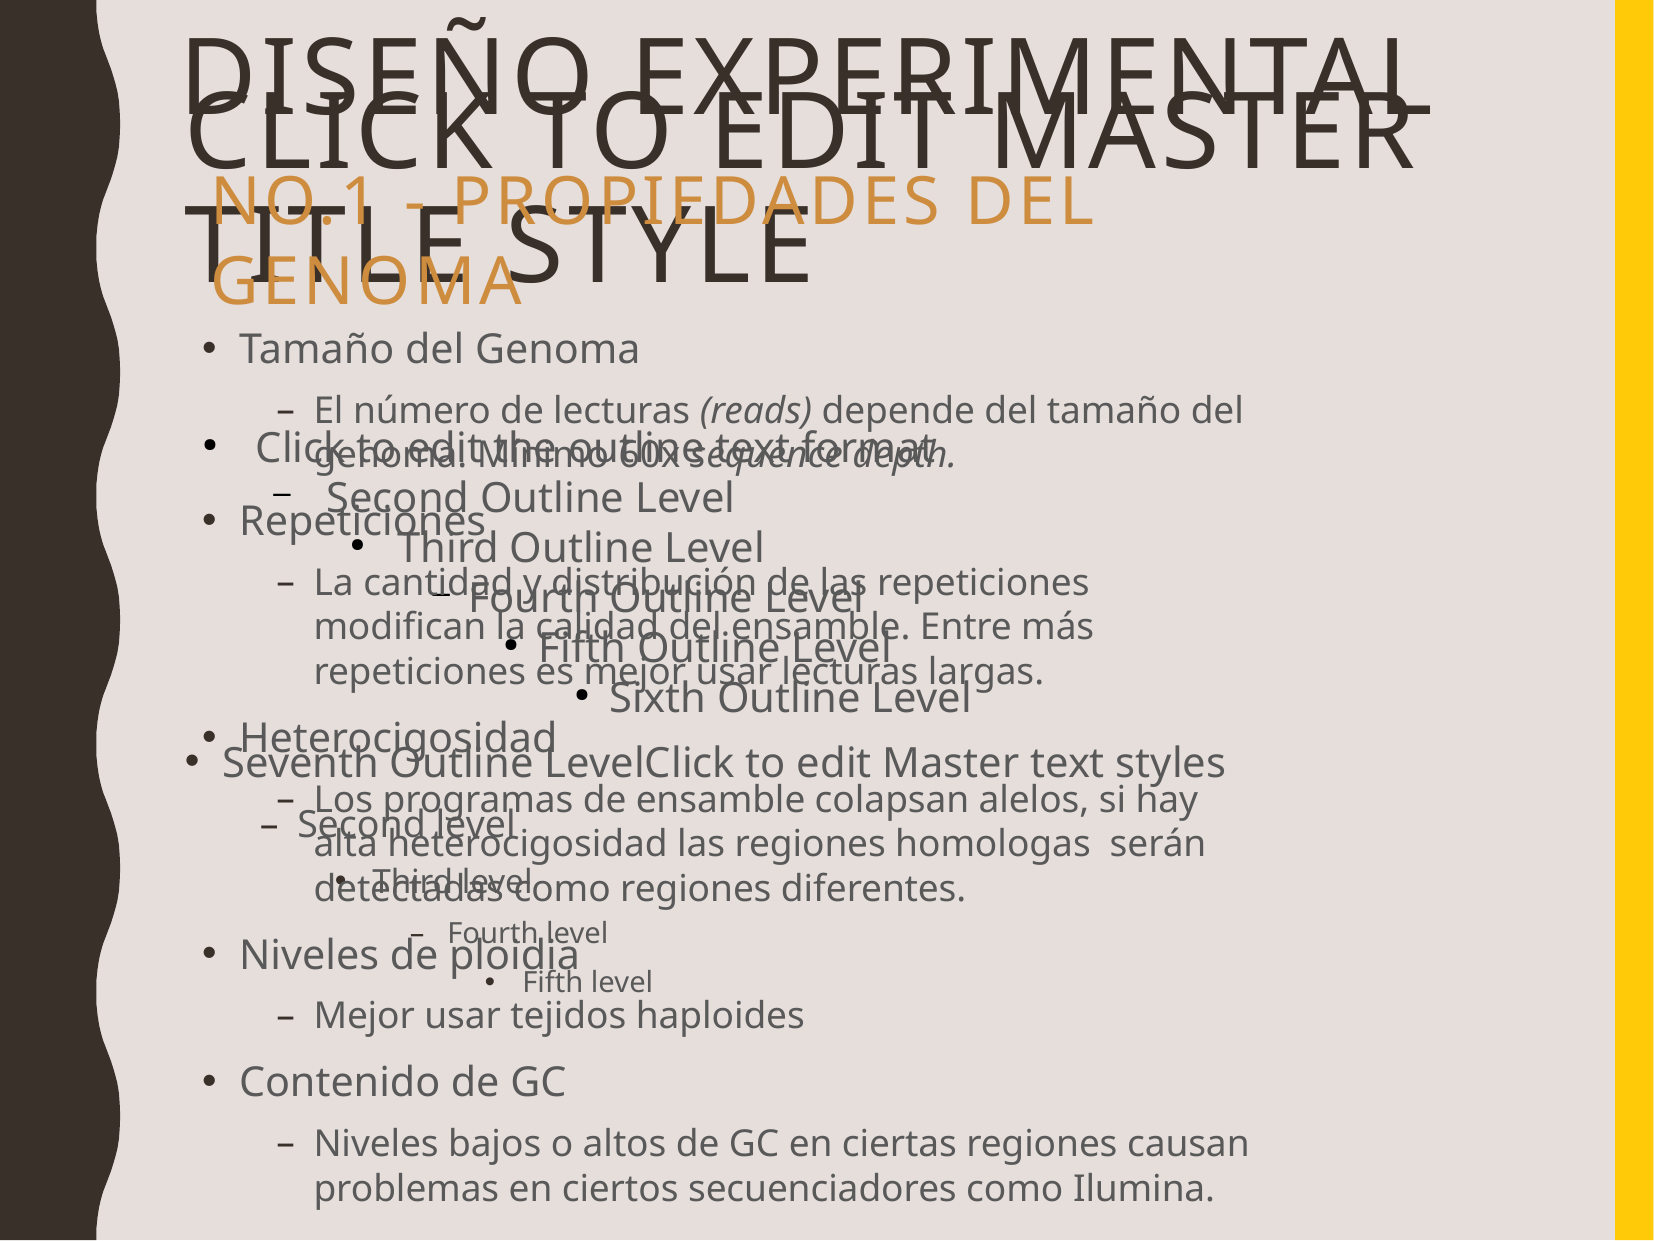

# diseño experimental
nO.1 - pROPIEDADES DEL GENOMA
Tamaño del Genoma
El número de lecturas (reads) depende del tamaño del genoma. Mínimo 60x sequence depth.
Repeticiones
La cantidad y distribución de las repeticiones modifican la calidad del ensamble. Entre más repeticiones es mejor usar lecturas largas.
Heterocigosidad
Los programas de ensamble colapsan alelos, si hay alta heterocigosidad las regiones homologas serán detectadas como regiones diferentes.
Niveles de ploidia
Mejor usar tejidos haploides
Contenido de GC
Niveles bajos o altos de GC en ciertas regiones causan problemas en ciertos secuenciadores como Ilumina.